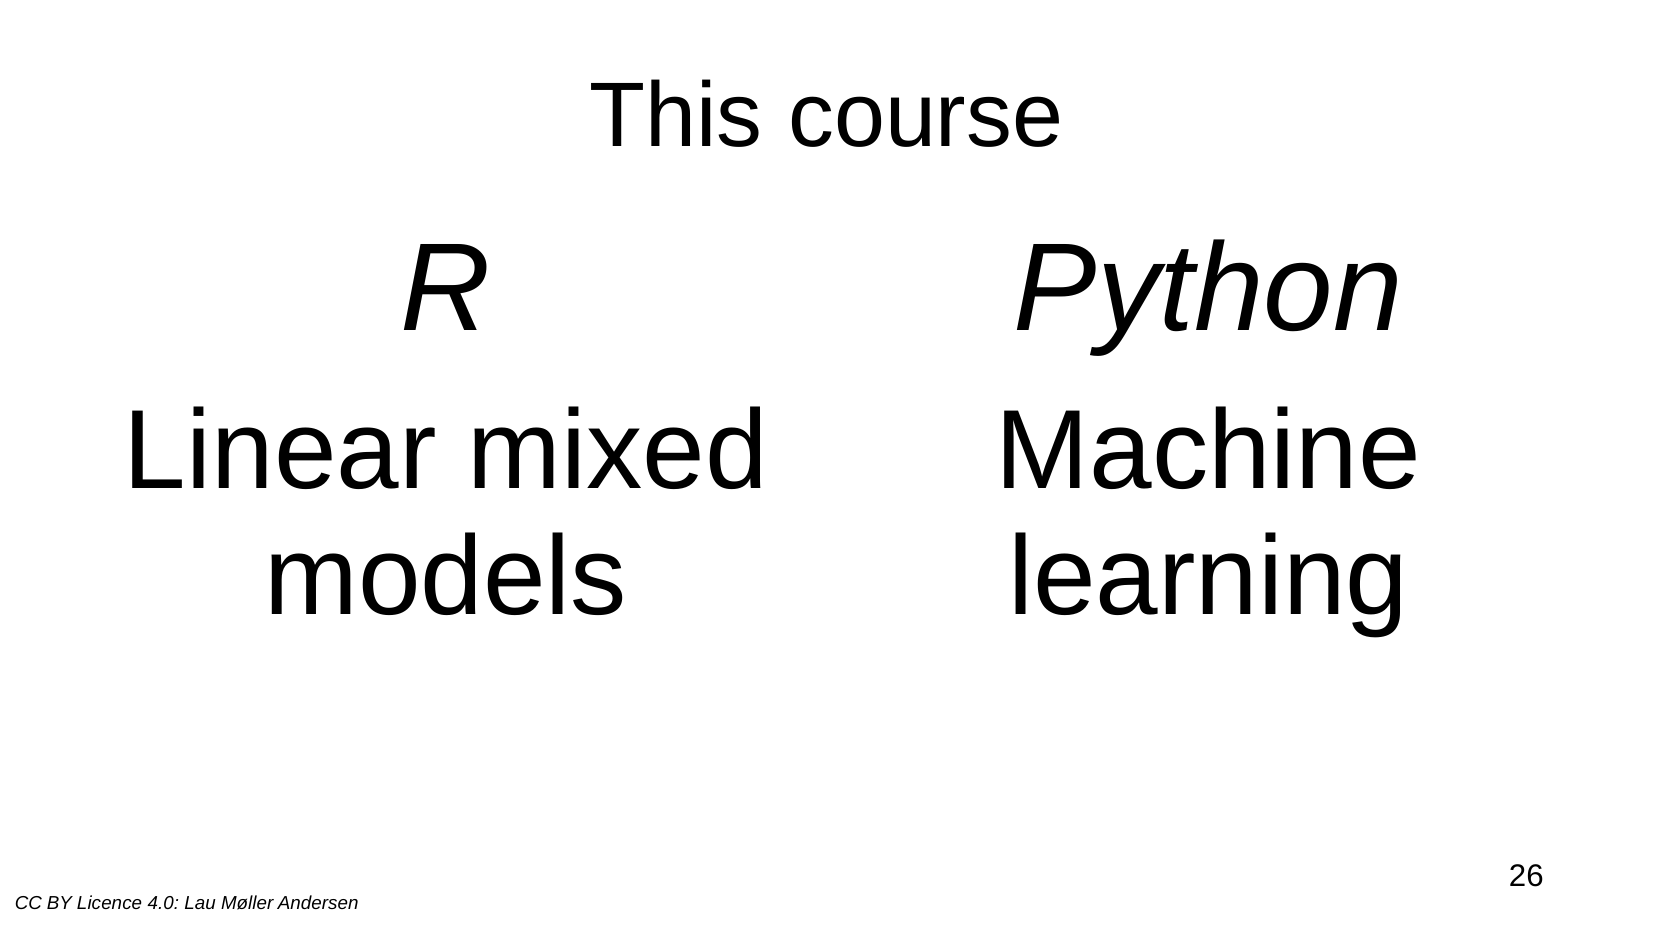

# This course
R
Linear mixed models
Python
Machine learning
CC BY Licence 4.0: Lau Møller Andersen